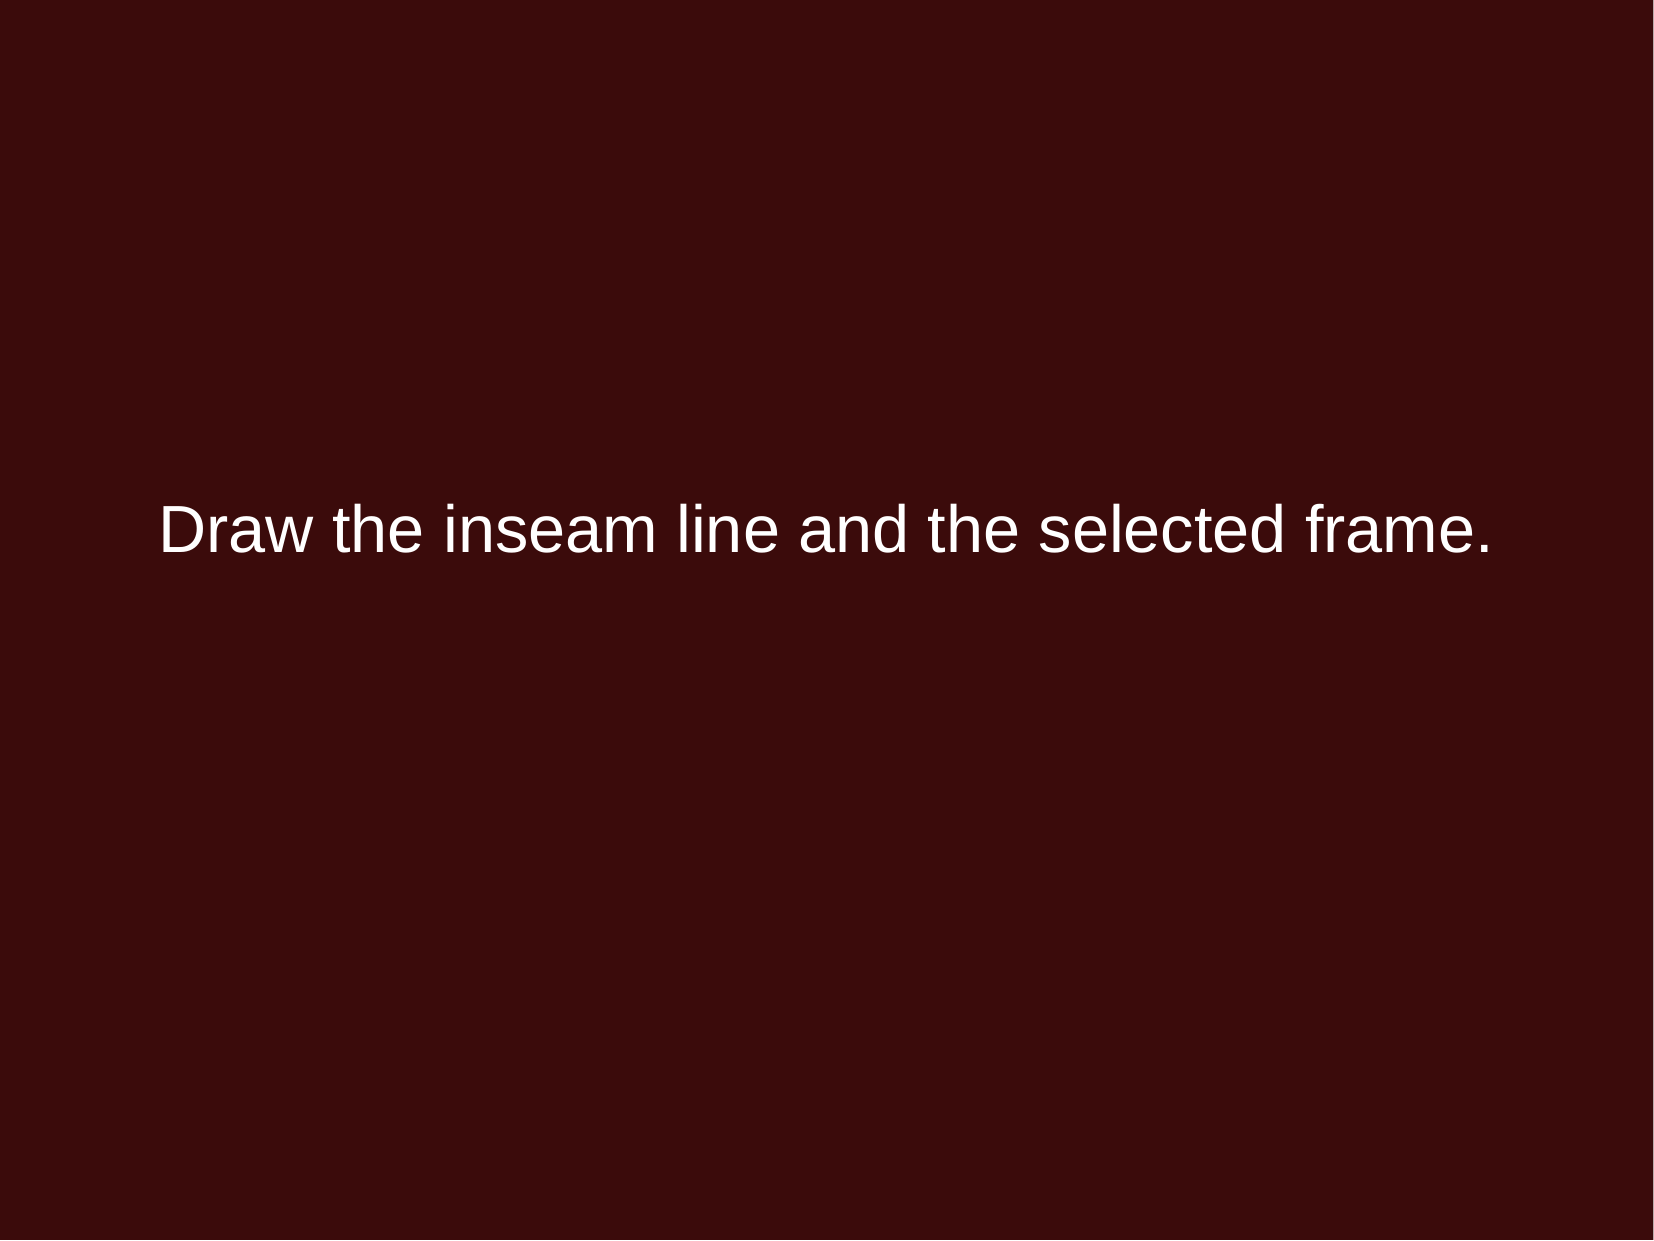

# Draw the inseam line and the selected frame.